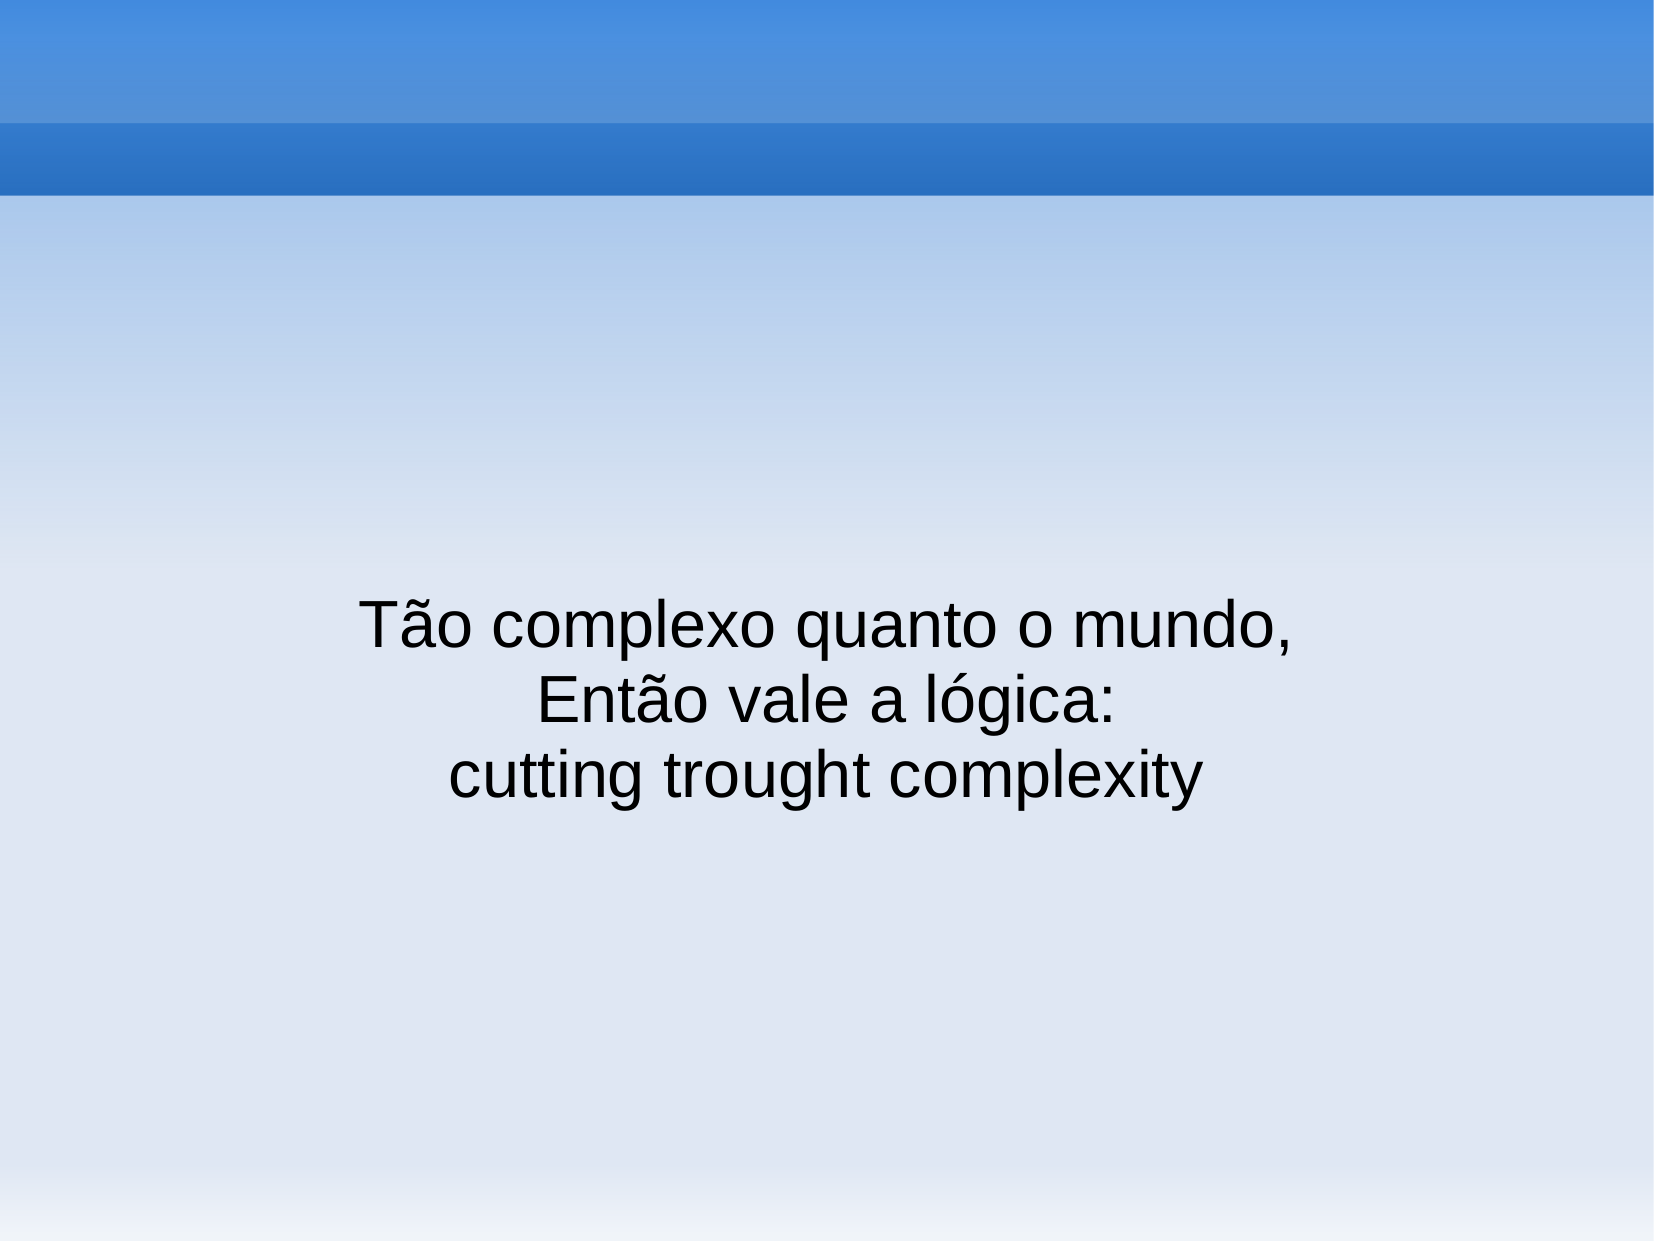

#
Tão complexo quanto o mundo,
Então vale a lógica:
cutting trought complexity